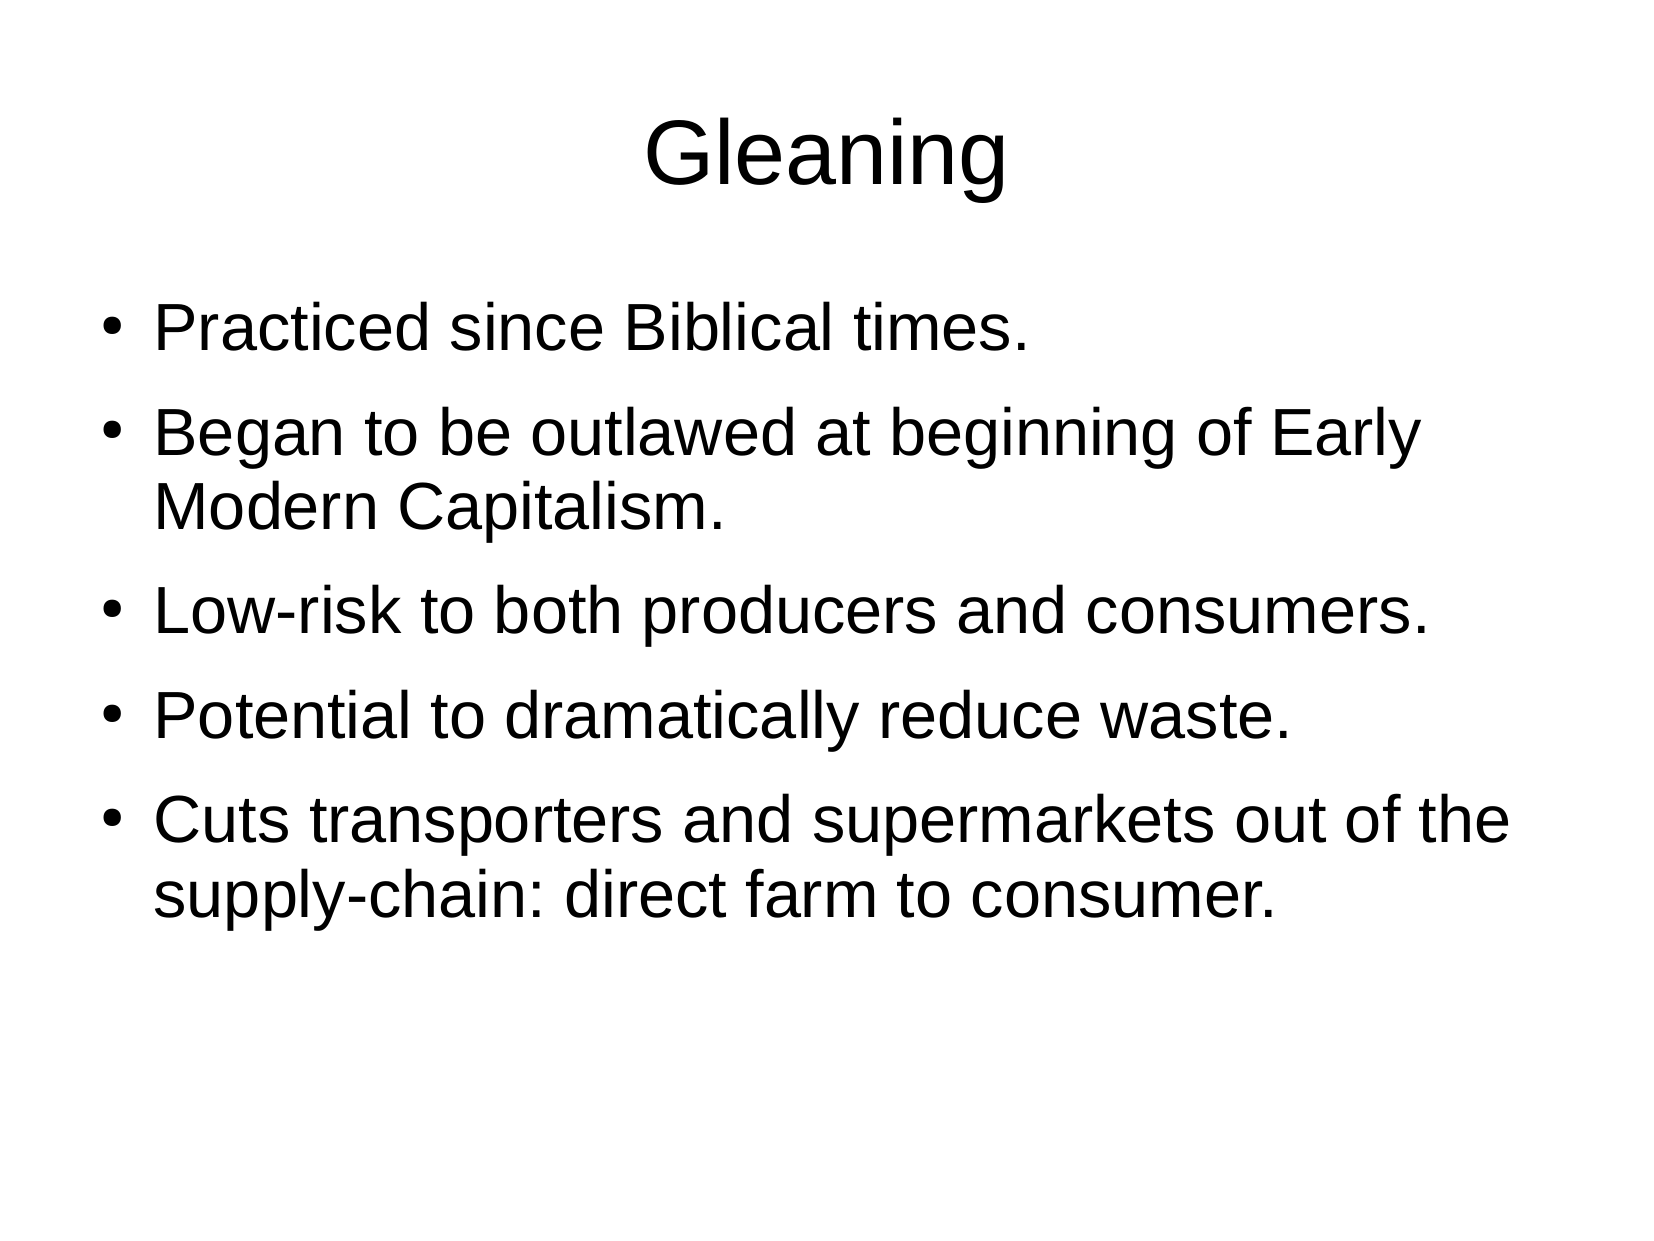

# Gleaning
Practiced since Biblical times.
Began to be outlawed at beginning of Early Modern Capitalism.
Low-risk to both producers and consumers.
Potential to dramatically reduce waste.
Cuts transporters and supermarkets out of the supply-chain: direct farm to consumer.